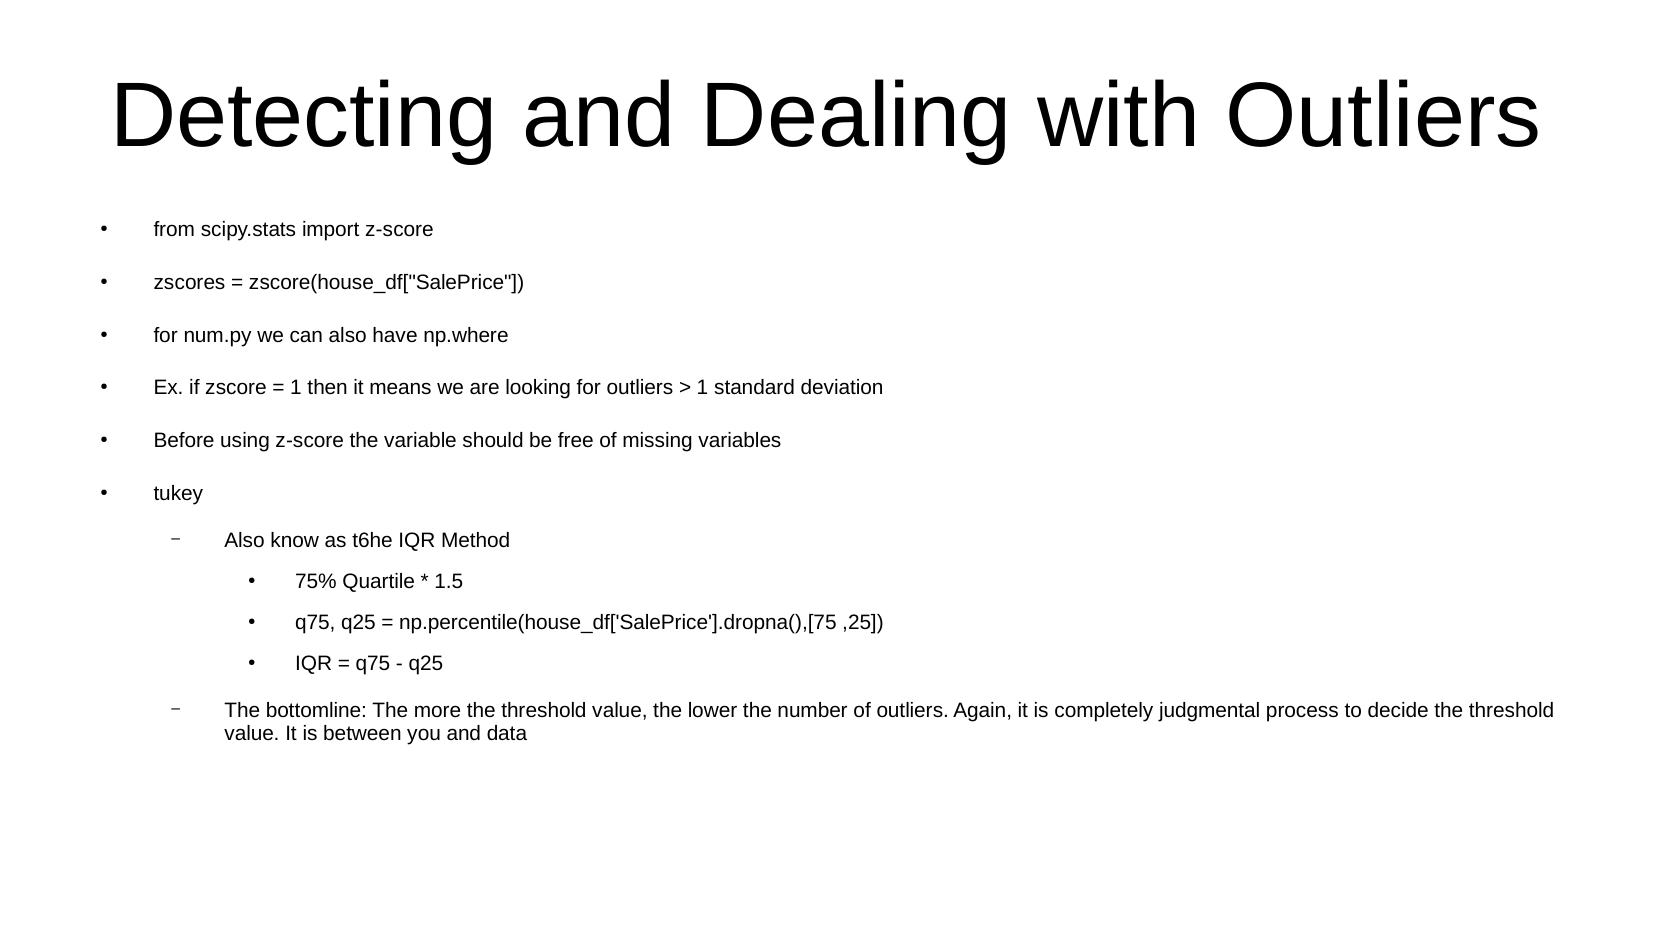

# Detecting and Dealing with Outliers
from scipy.stats import z-score
zscores = zscore(house_df["SalePrice"])
for num.py we can also have np.where
Ex. if zscore = 1 then it means we are looking for outliers > 1 standard deviation
Before using z-score the variable should be free of missing variables
tukey
Also know as t6he IQR Method
75% Quartile * 1.5
q75, q25 = np.percentile(house_df['SalePrice'].dropna(),[75 ,25])
IQR = q75 - q25
The bottomline: The more the threshold value, the lower the number of outliers. Again, it is completely judgmental process to decide the threshold value. It is between you and data